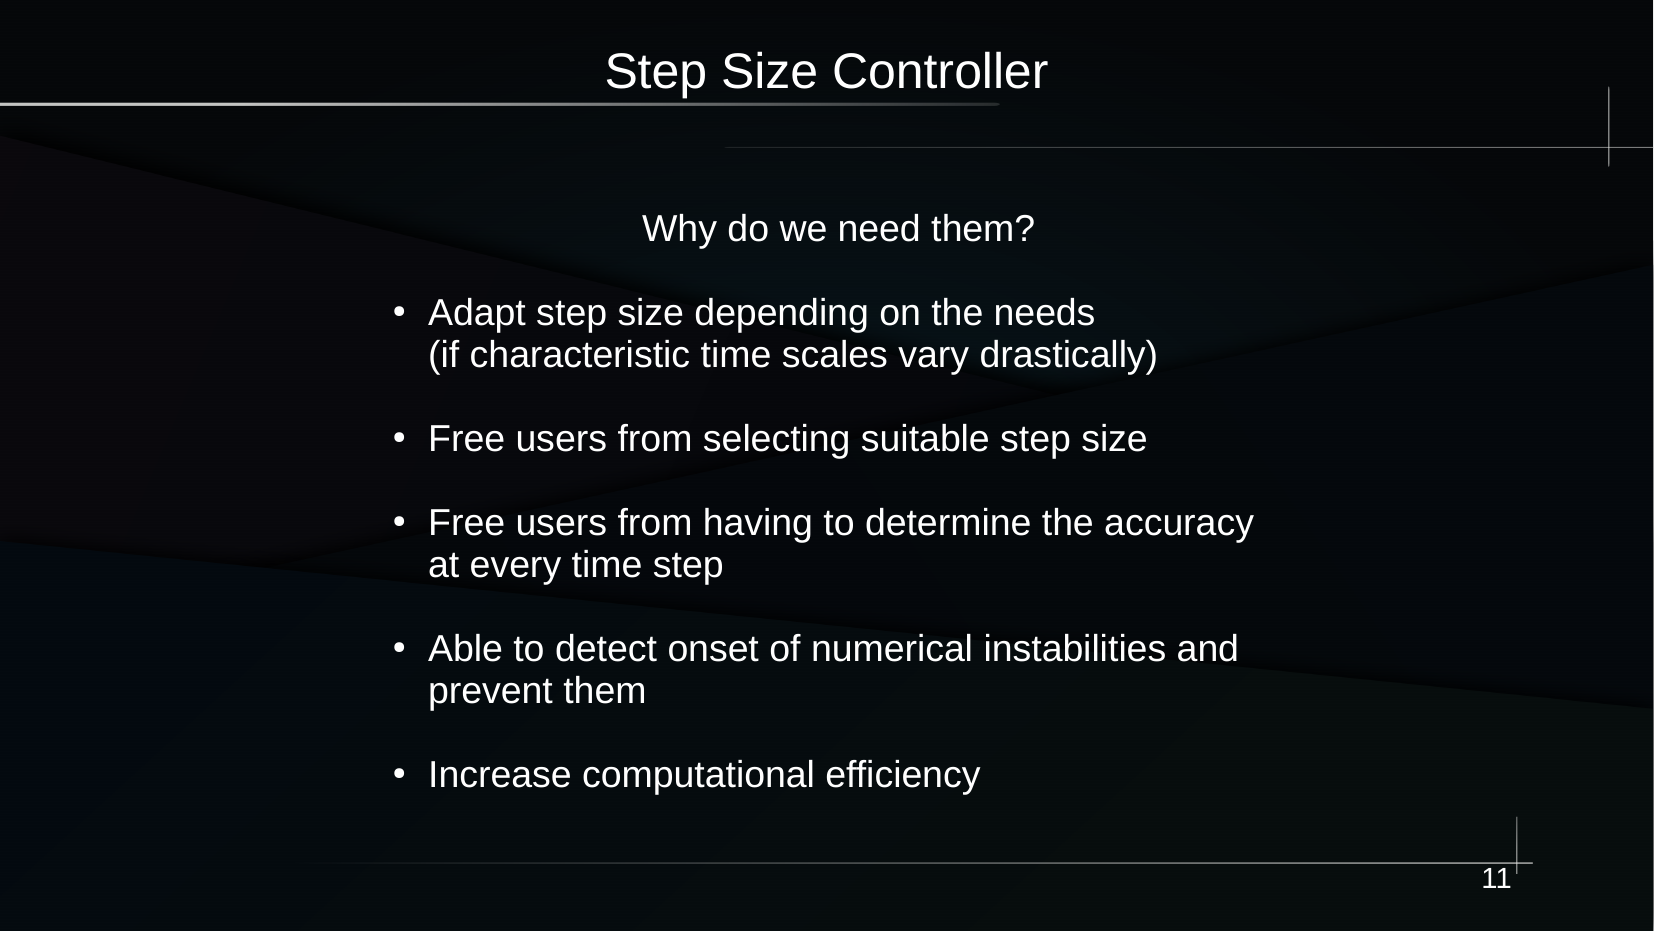

Step Size Controller
Why do we need them?
Adapt step size depending on the needs
(if characteristic time scales vary drastically)
Free users from selecting suitable step size
Free users from having to determine the accuracy
at every time step
Able to detect onset of numerical instabilities and
prevent them
Increase computational efficiency
11